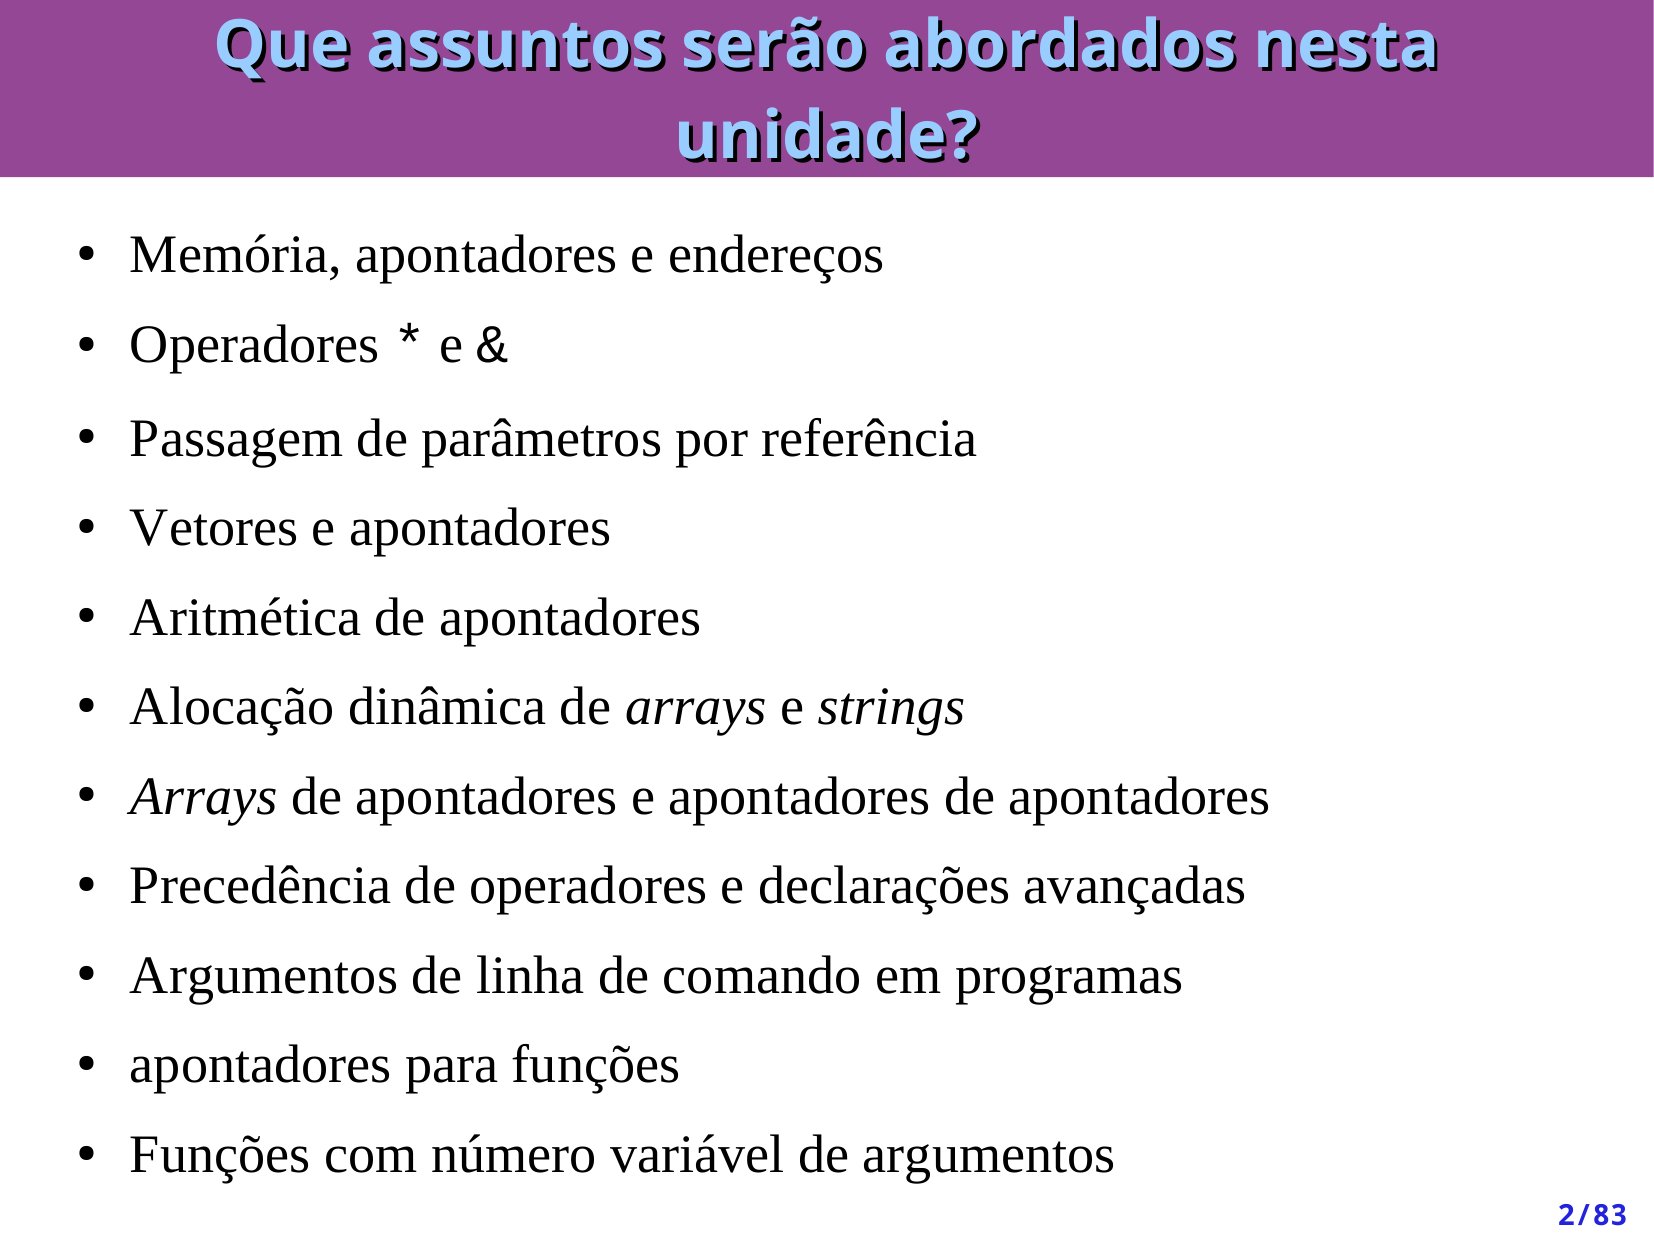

# Que assuntos serão abordados nesta unidade?
Memória, apontadores e endereços
Operadores * e &
Passagem de parâmetros por referência
Vetores e apontadores
Aritmética de apontadores
Alocação dinâmica de arrays e strings
Arrays de apontadores e apontadores de apontadores
Precedência de operadores e declarações avançadas
Argumentos de linha de comando em programas
apontadores para funções
Funções com número variável de argumentos
2